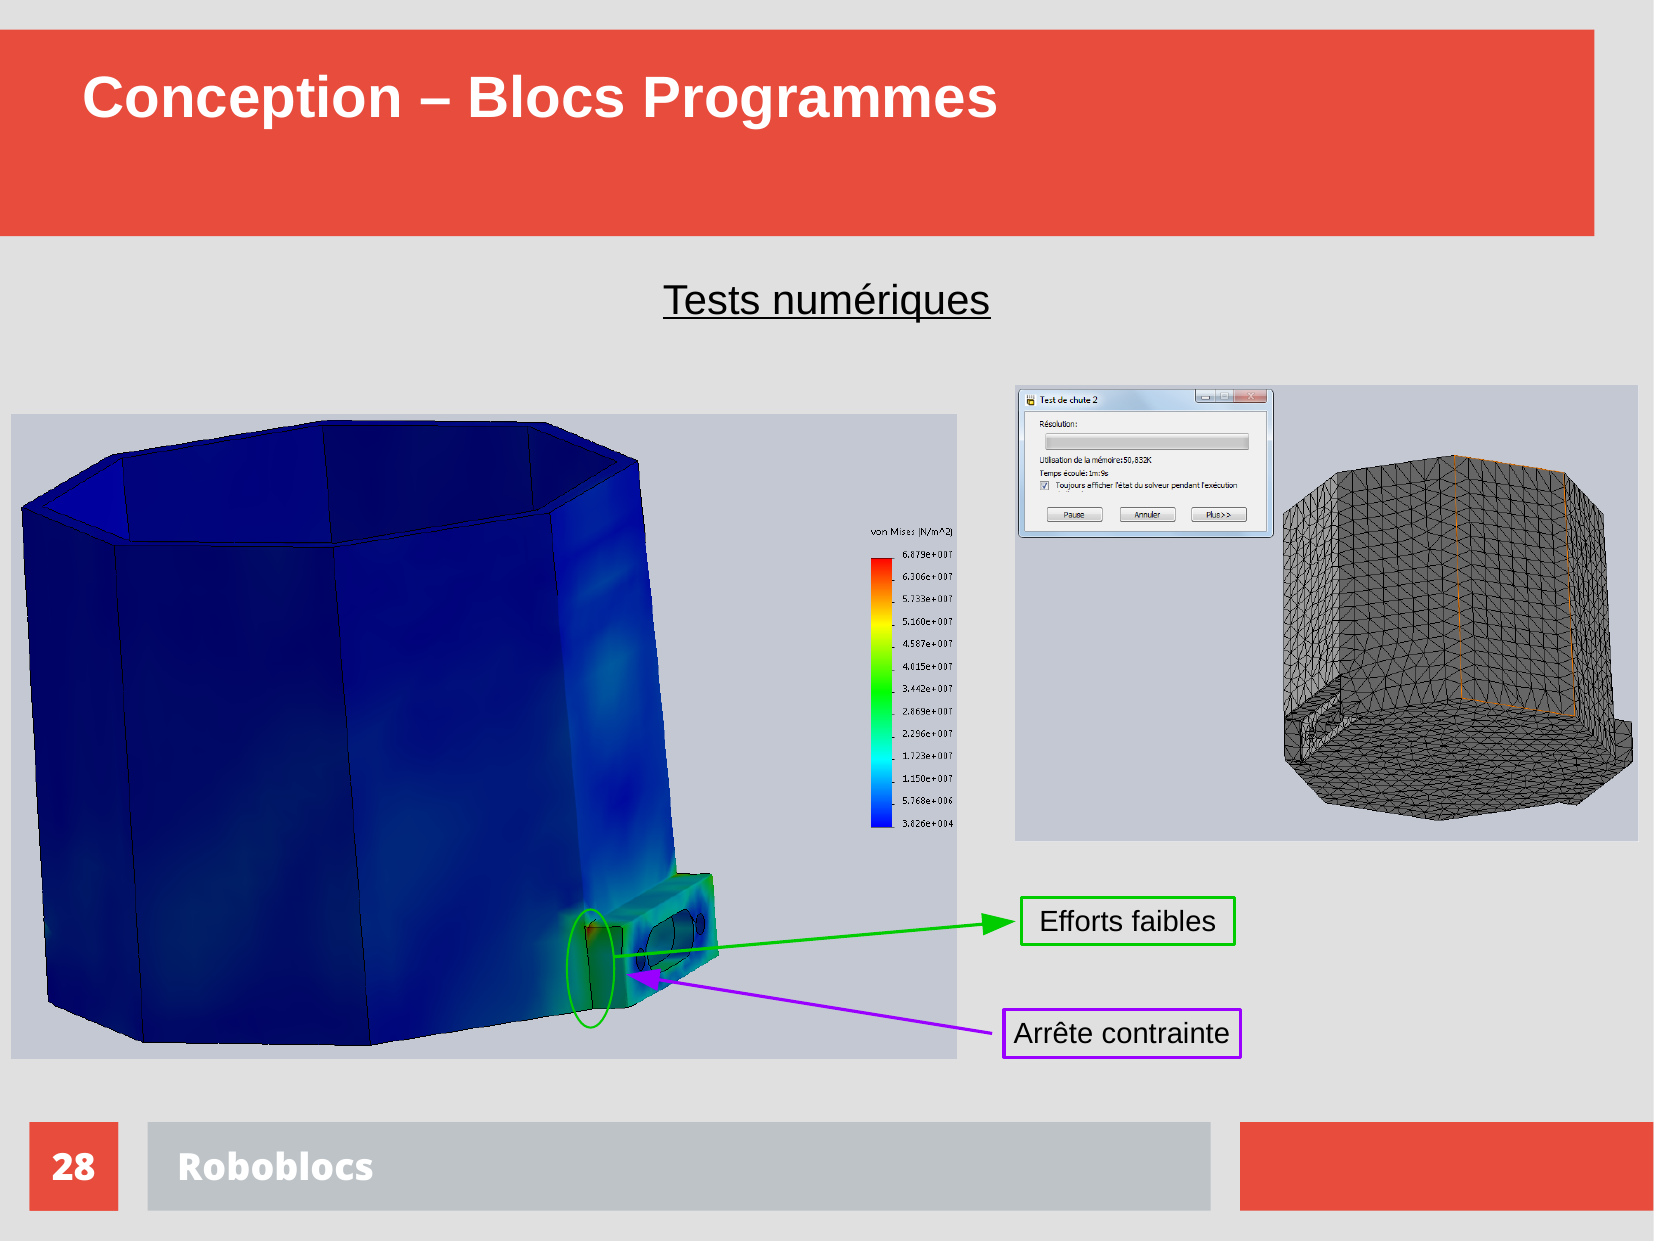

# Conception – Blocs Programmes
Tests numériques
Efforts faibles
Arrête contrainte
28
Roboblocs